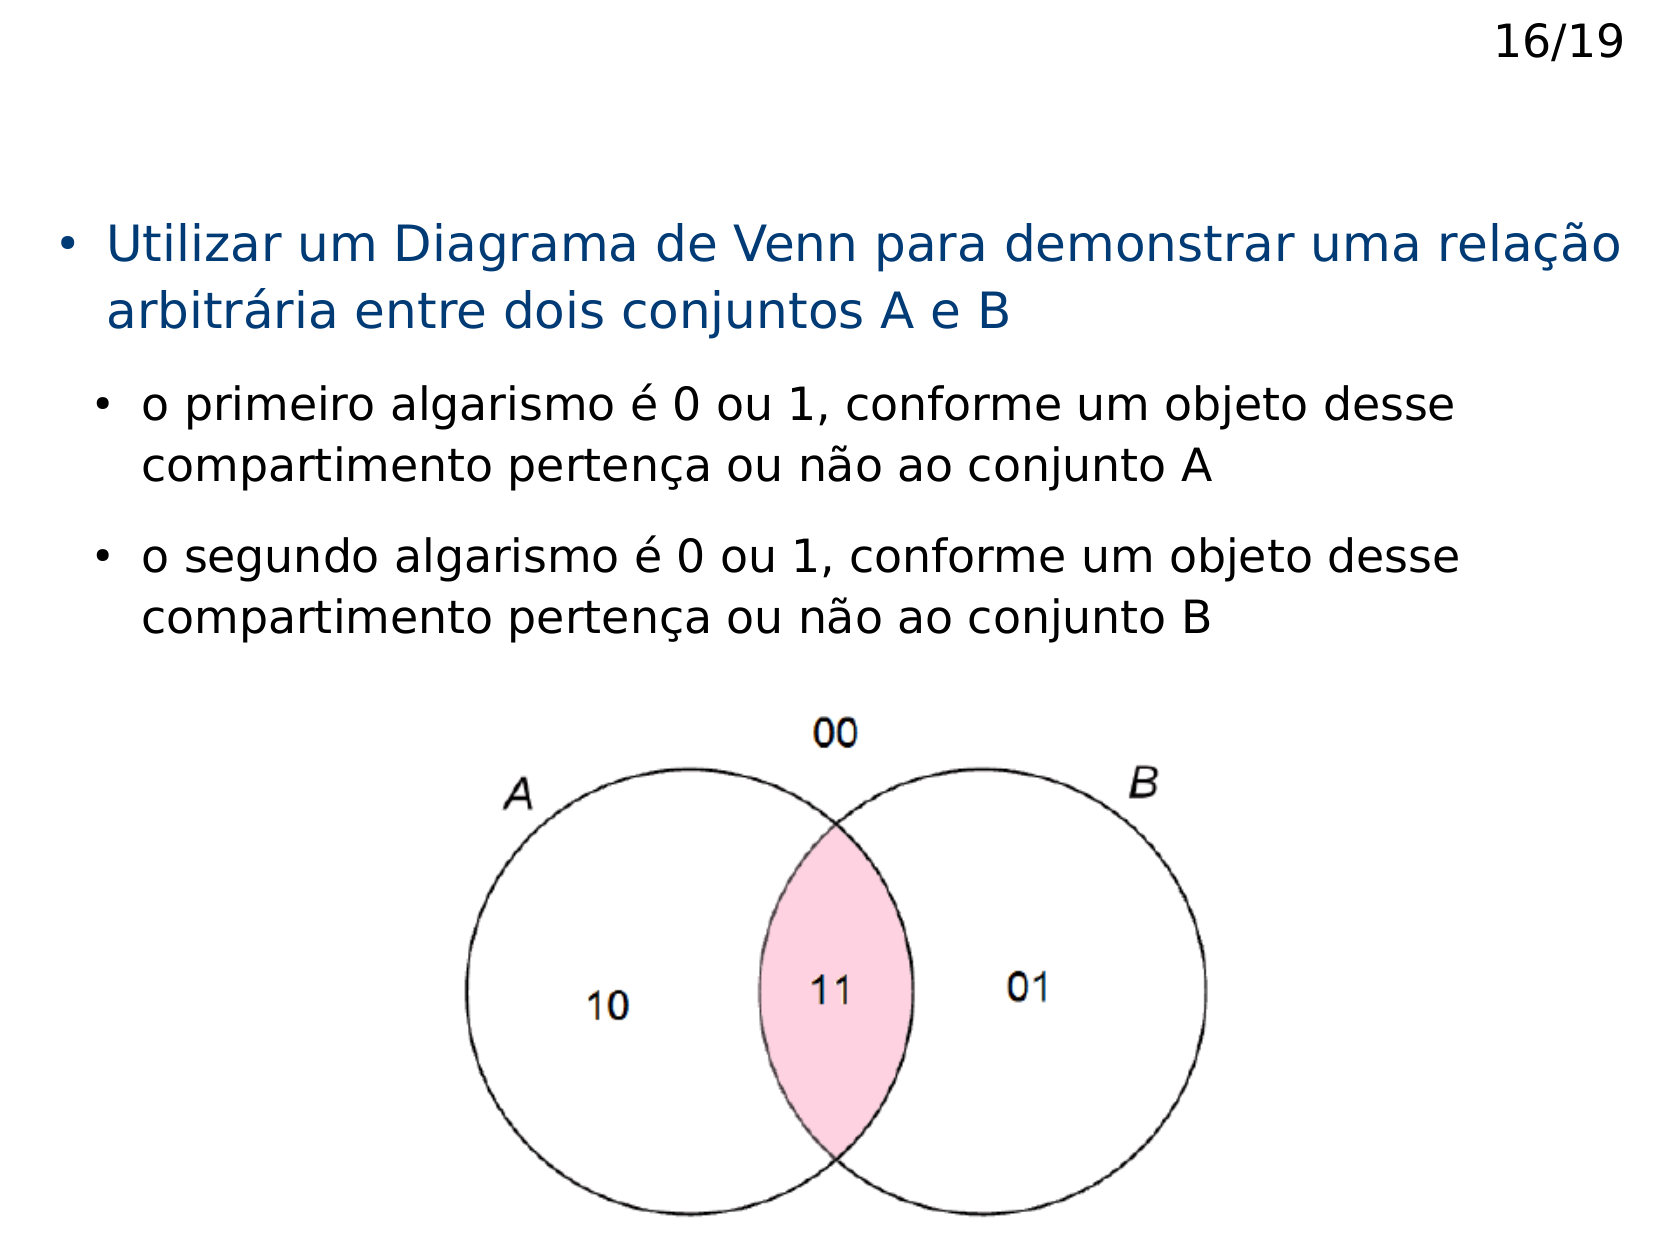

16
#
Utilizar um Diagrama de Venn para demonstrar uma relação arbitrária entre dois conjuntos A e B
o primeiro algarismo é 0 ou 1, conforme um objeto desse compartimento pertença ou não ao conjunto A
o segundo algarismo é 0 ou 1, conforme um objeto desse compartimento pertença ou não ao conjunto B